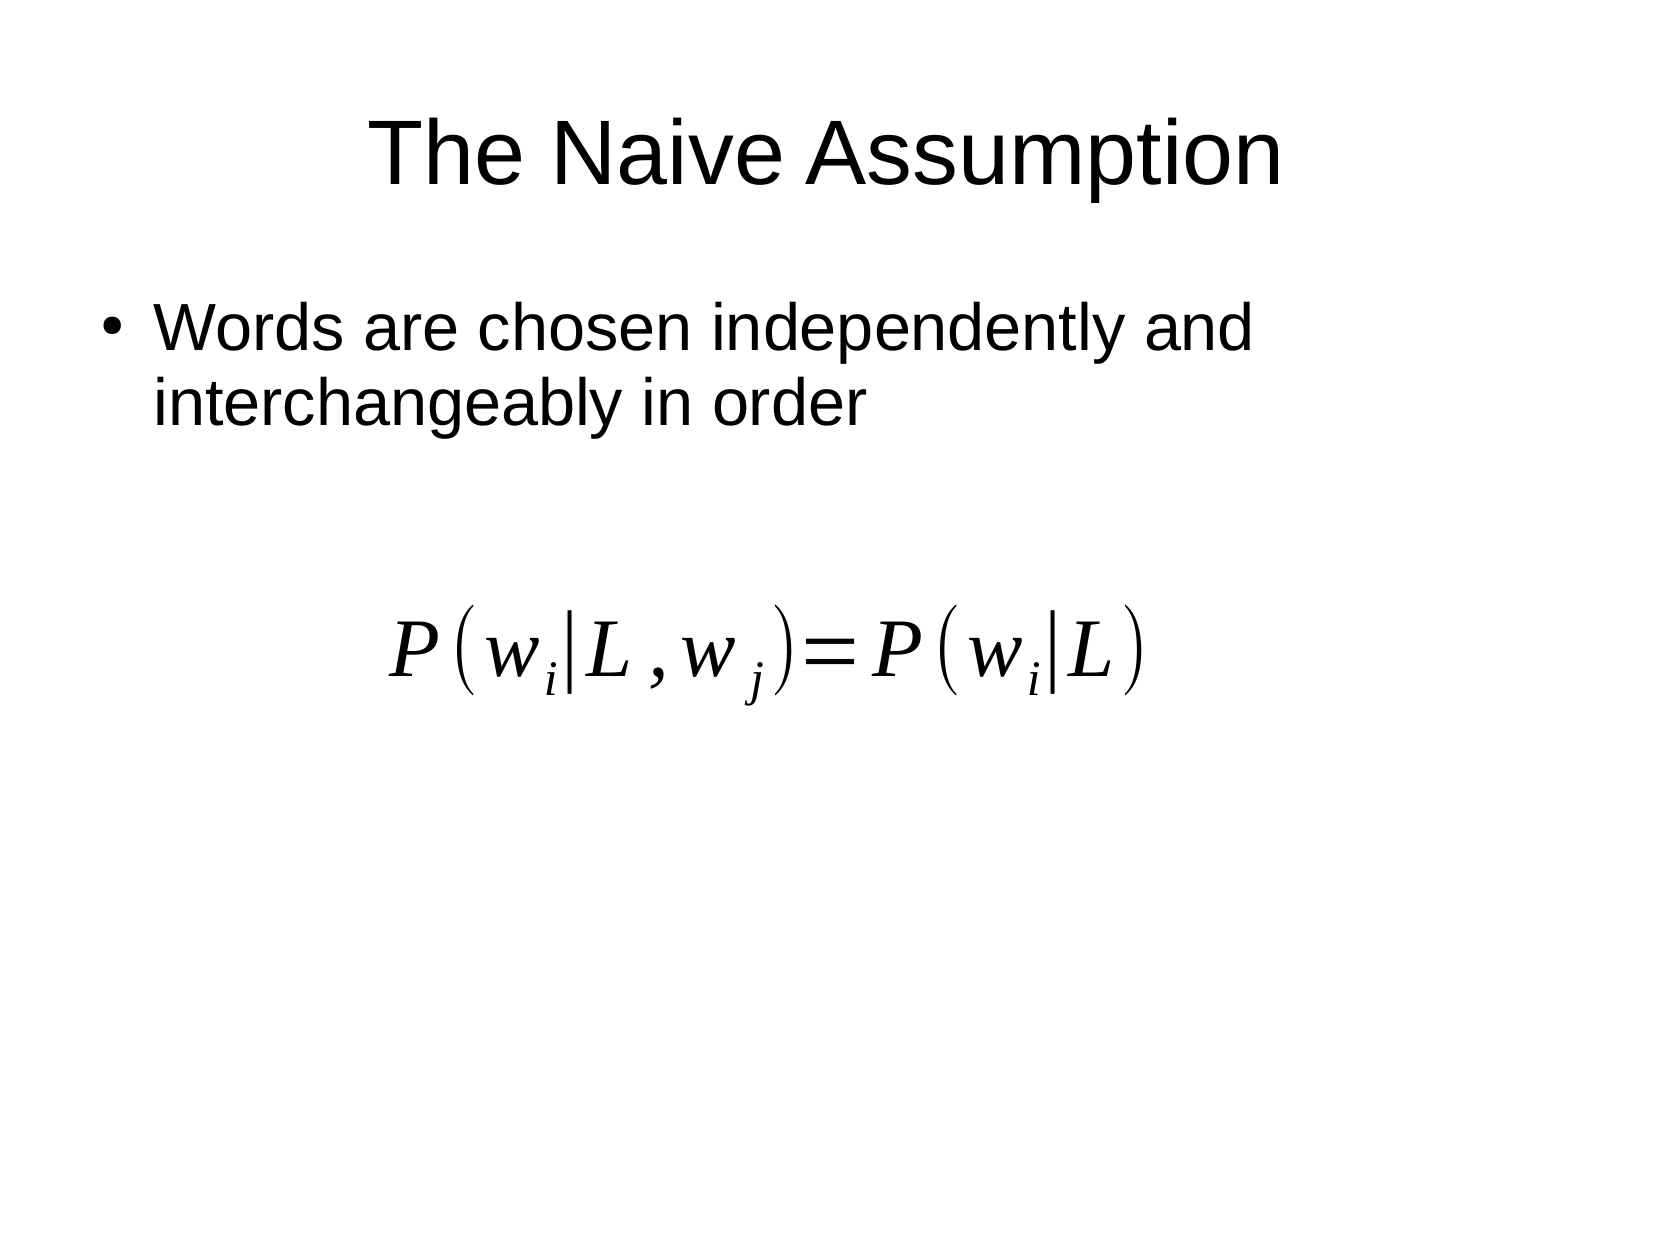

# The Naive Assumption
Words are chosen independently and interchangeably in order